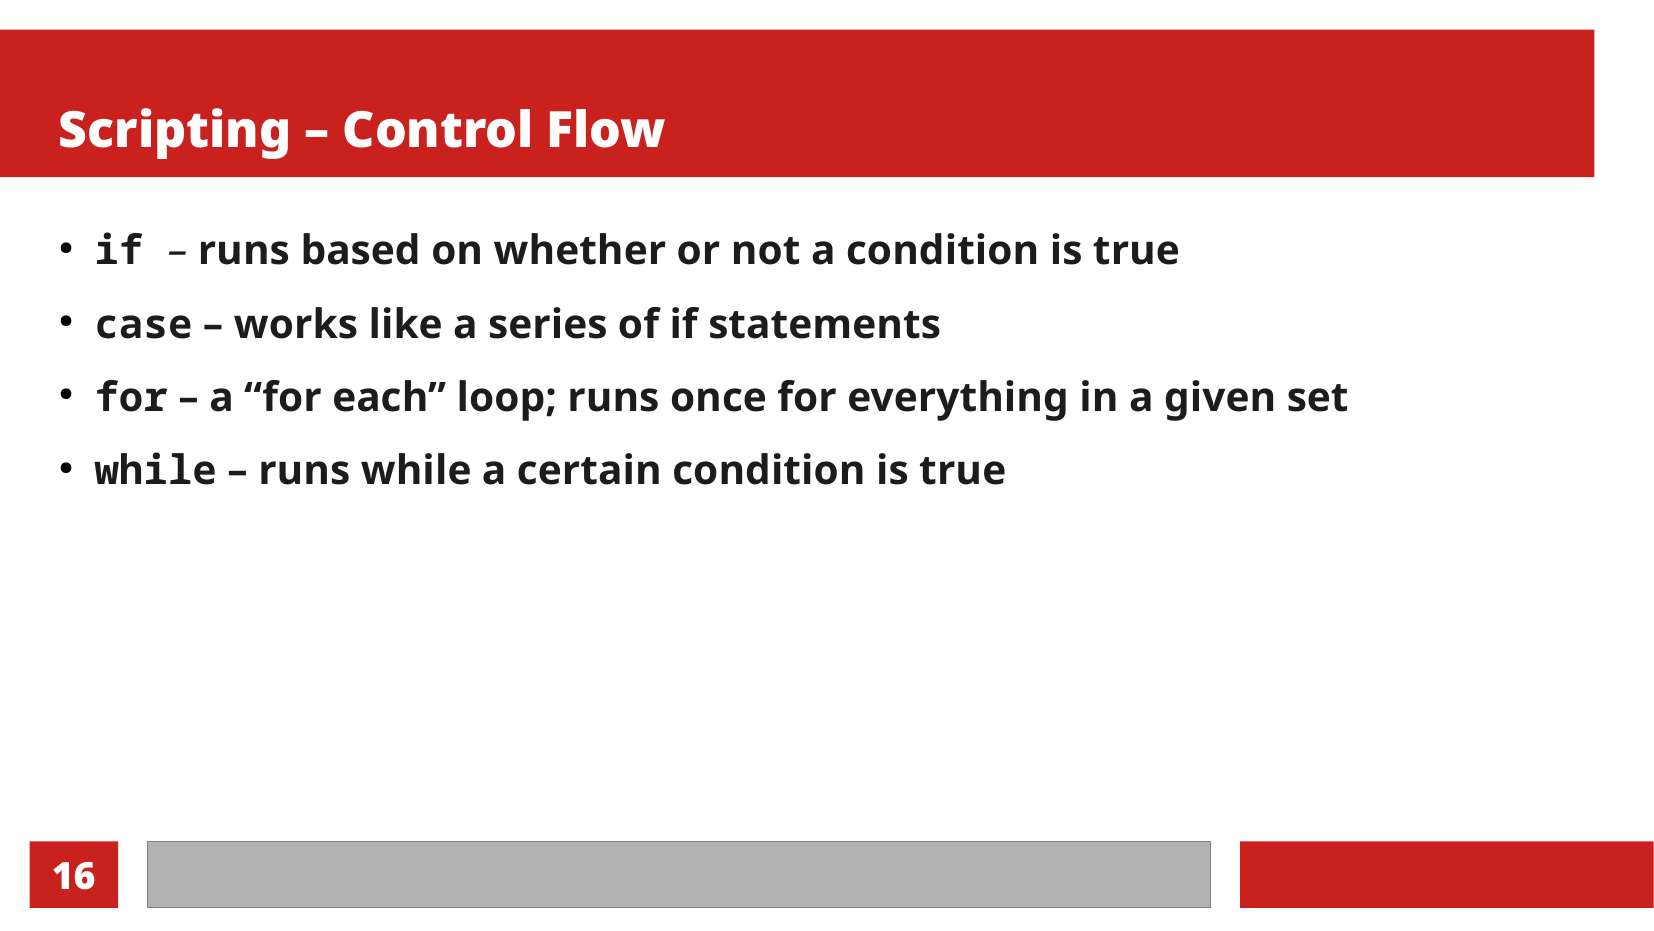

# Scripting – Control Flow
if – runs based on whether or not a condition is true
case – works like a series of if statements
for – a “for each” loop; runs once for everything in a given set
while – runs while a certain condition is true
16